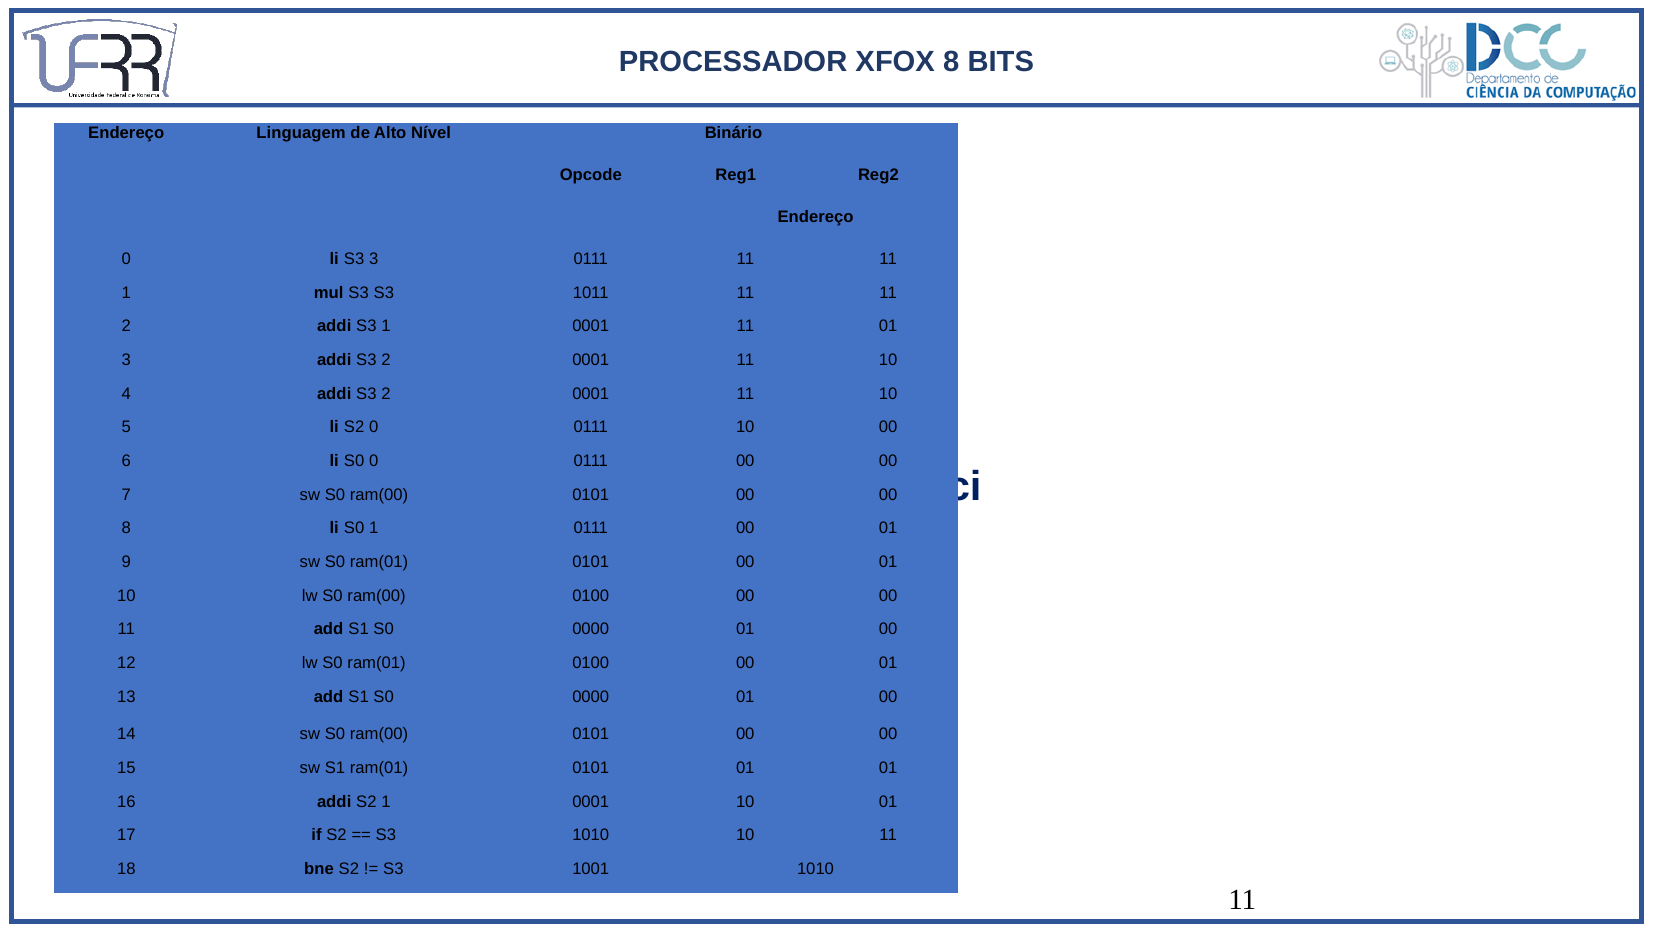

# PROCESSADOR XFOX 8 BITS
| Endereço | Linguagem de Alto Nível | Binário | | | |
| --- | --- | --- | --- | --- | --- |
| | | Opcode | Reg1 | Reg2 | |
| | | | Endereço | | |
| 0 | li S3 3 | 0111 | 11 | | 11 |
| 1 | mul S3 S3 | 1011 | 11 | | 11 |
| 2 | addi S3 1 | 0001 | 11 | | 01 |
| 3 | addi S3 2 | 0001 | 11 | | 10 |
| 4 | addi S3 2 | 0001 | 11 | | 10 |
| 5 | li S2 0 | 0111 | 10 | | 00 |
| 6 | li S0 0 | 0111 | 00 | | 00 |
| 7 | sw S0 ram(00) | 0101 | 00 | | 00 |
| 8 | li S0 1 | 0111 | 00 | | 01 |
| 9 | sw S0 ram(01) | 0101 | 00 | | 01 |
| 10 | lw S0 ram(00) | 0100 | 00 | | 00 |
| 11 | add S1 S0 | 0000 | 01 | | 00 |
| 12 | lw S0 ram(01) | 0100 | 00 | | 01 |
| 13 | add S1 S0 | 0000 | 01 | | 00 |
| 14 | sw S0 ram(00) | 0101 | 00 | | 00 |
| 15 | sw S1 ram(01) | 0101 | 01 | | 01 |
| 16 | addi S2 1 | 0001 | 10 | | 01 |
| 17 | if S2 == S3 | 1010 | 10 | | 11 |
| 18 | bne S2 != S3 | 1001 | 1010 | | |
						Código do Fibonacci